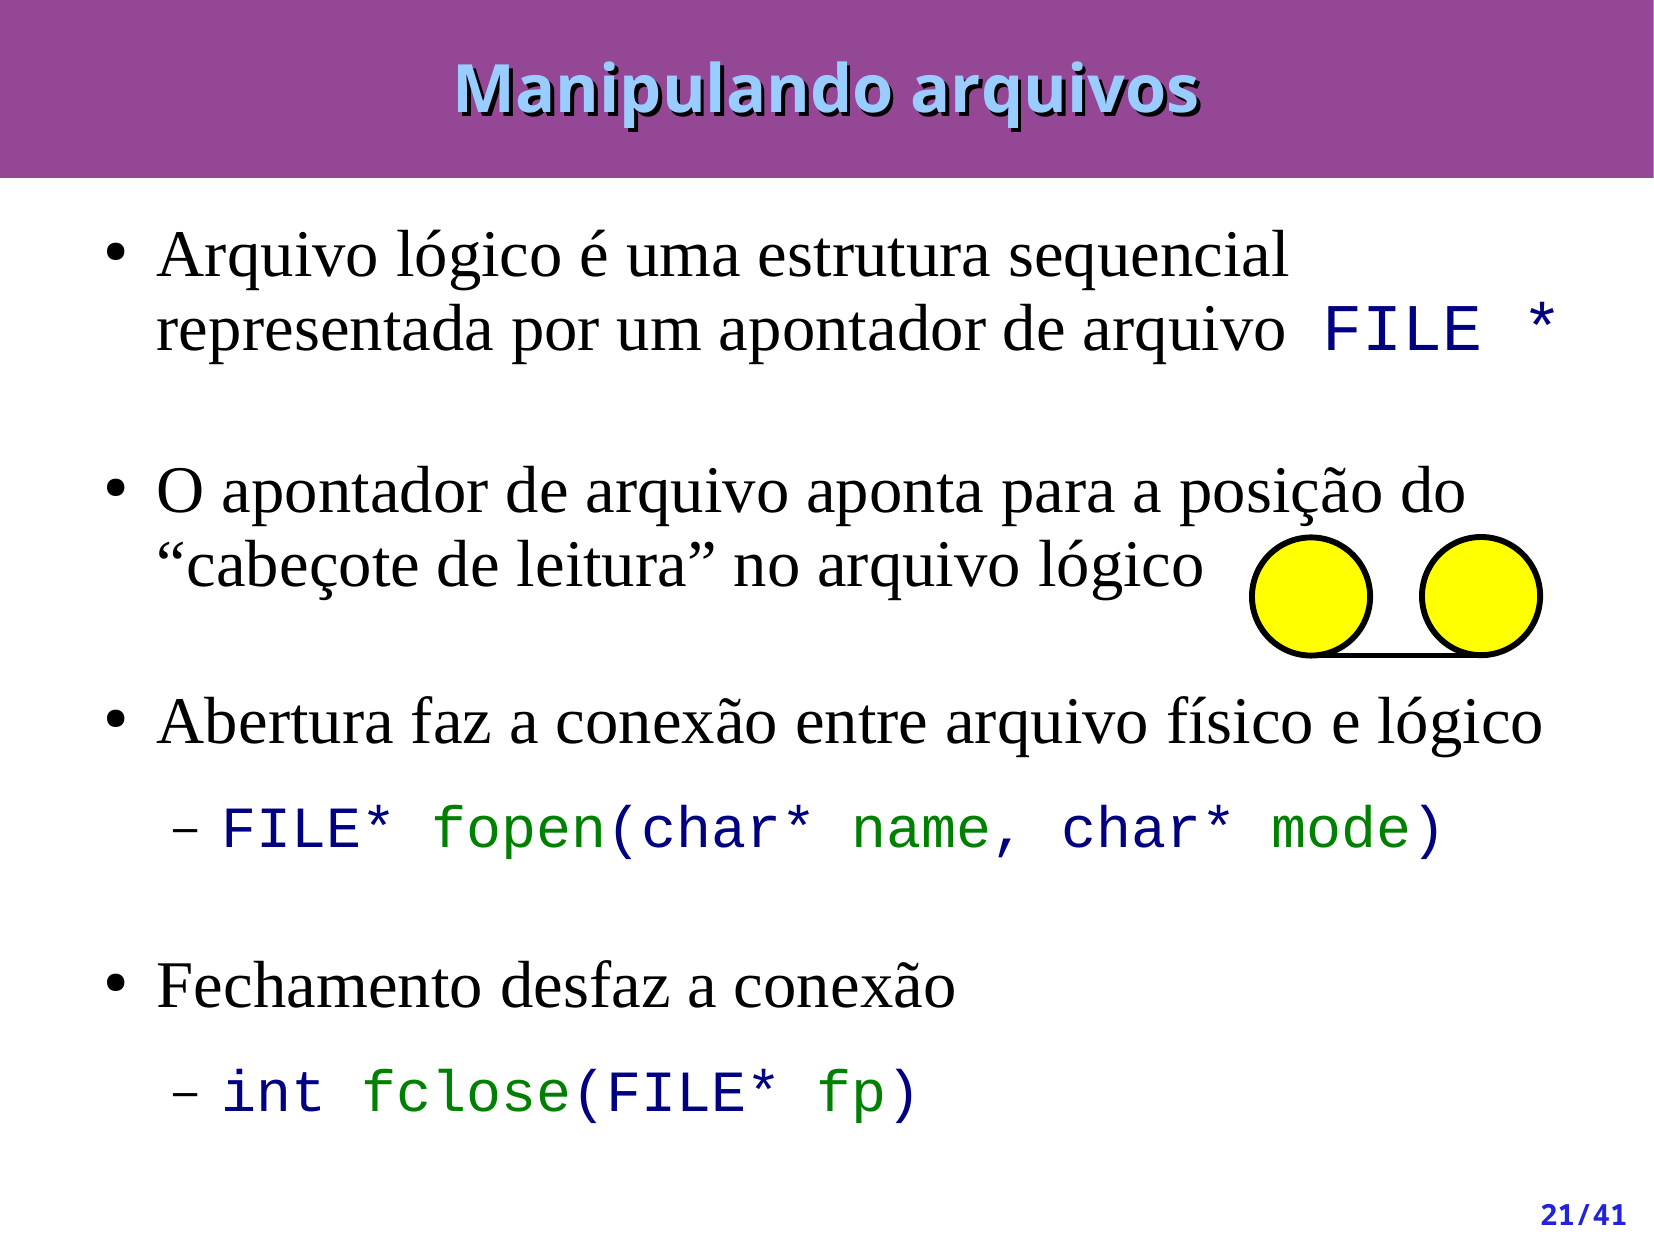

# Manipulando arquivos
Arquivo lógico é uma estrutura sequencial representada por um apontador de arquivo FILE *
O apontador de arquivo aponta para a posição do “cabeçote de leitura” no arquivo lógico
Abertura faz a conexão entre arquivo físico e lógico
FILE* fopen(char* name, char* mode)
Fechamento desfaz a conexão
int fclose(FILE* fp)
21